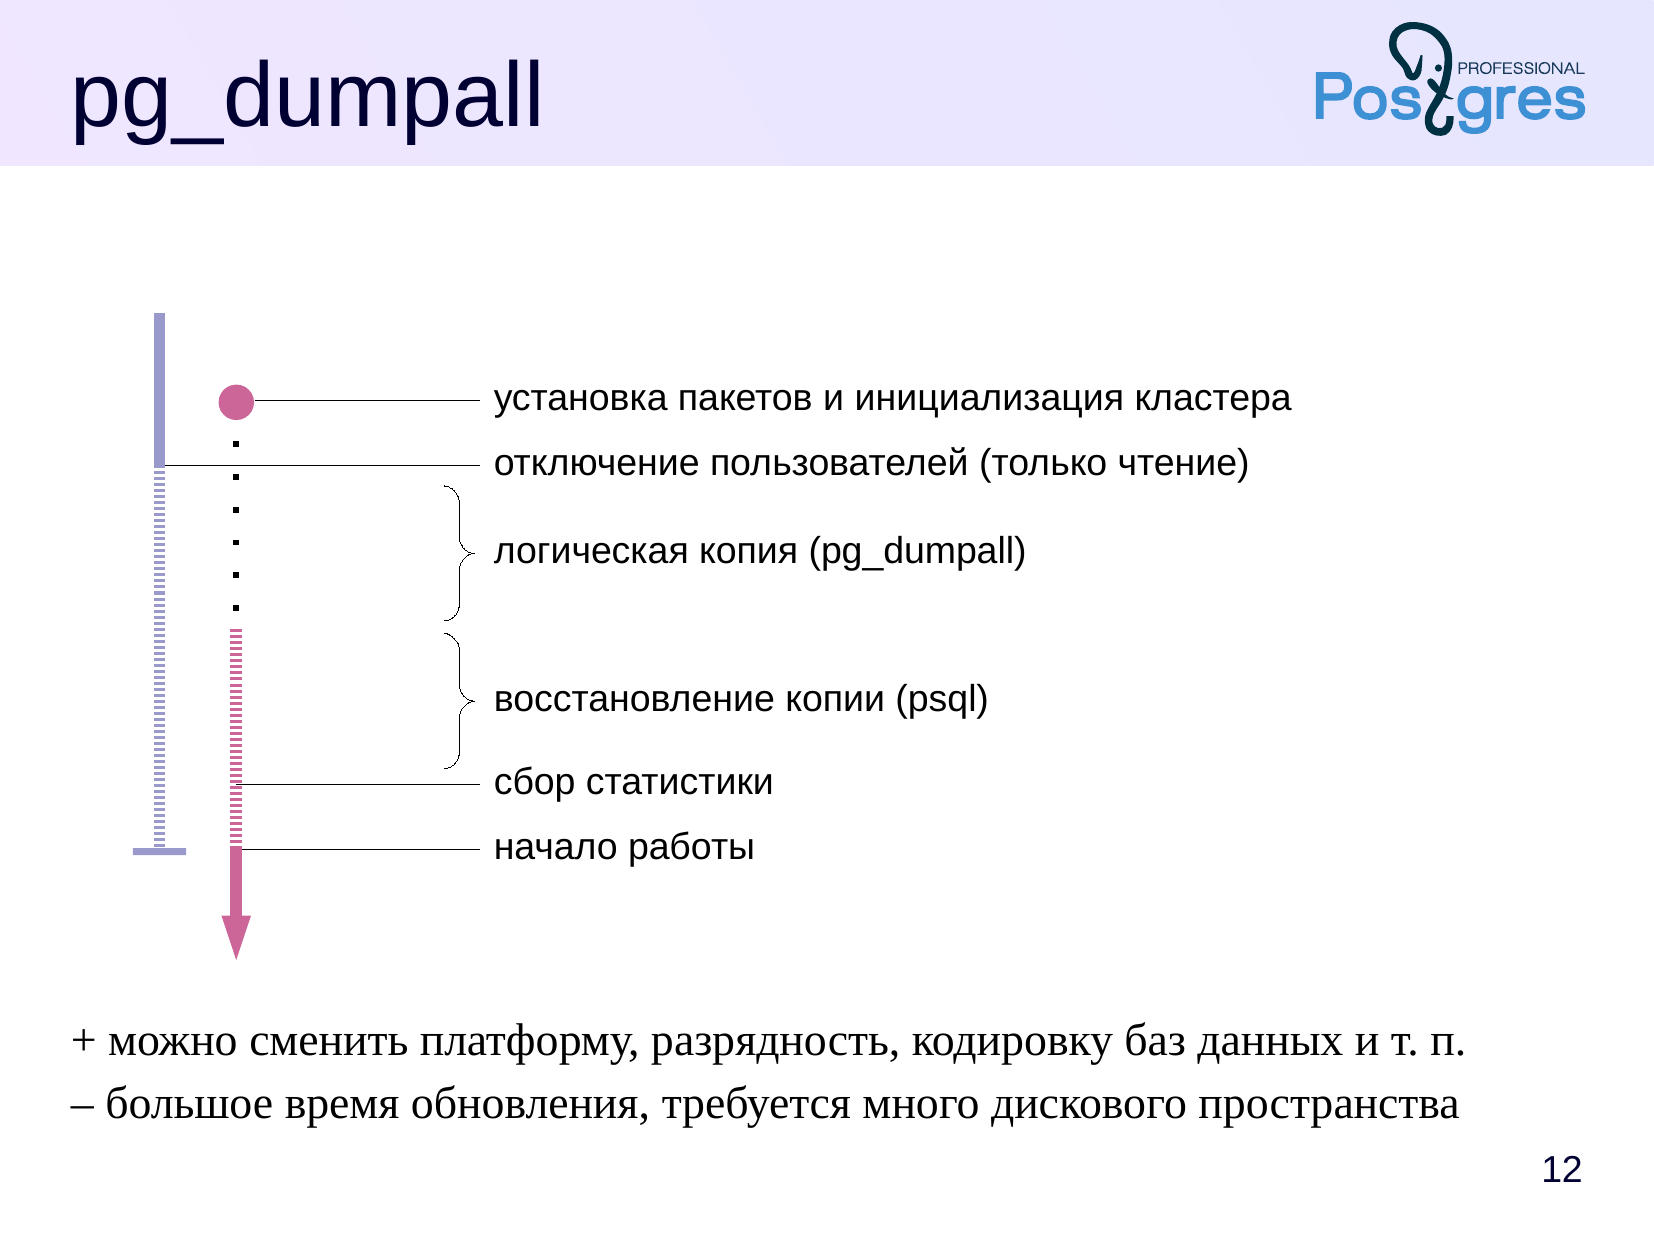

# pg_dumpall
+ можно сменить платформу, разрядность, кодировку баз данных и т. п.
– большое время обновления, требуется много дискового пространства
установка пакетов и инициализация кластера
отключение пользователей (только чтение)
логическая копия (pg_dumpall)
восстановление копии (psql)
сбор статистики
начало работы